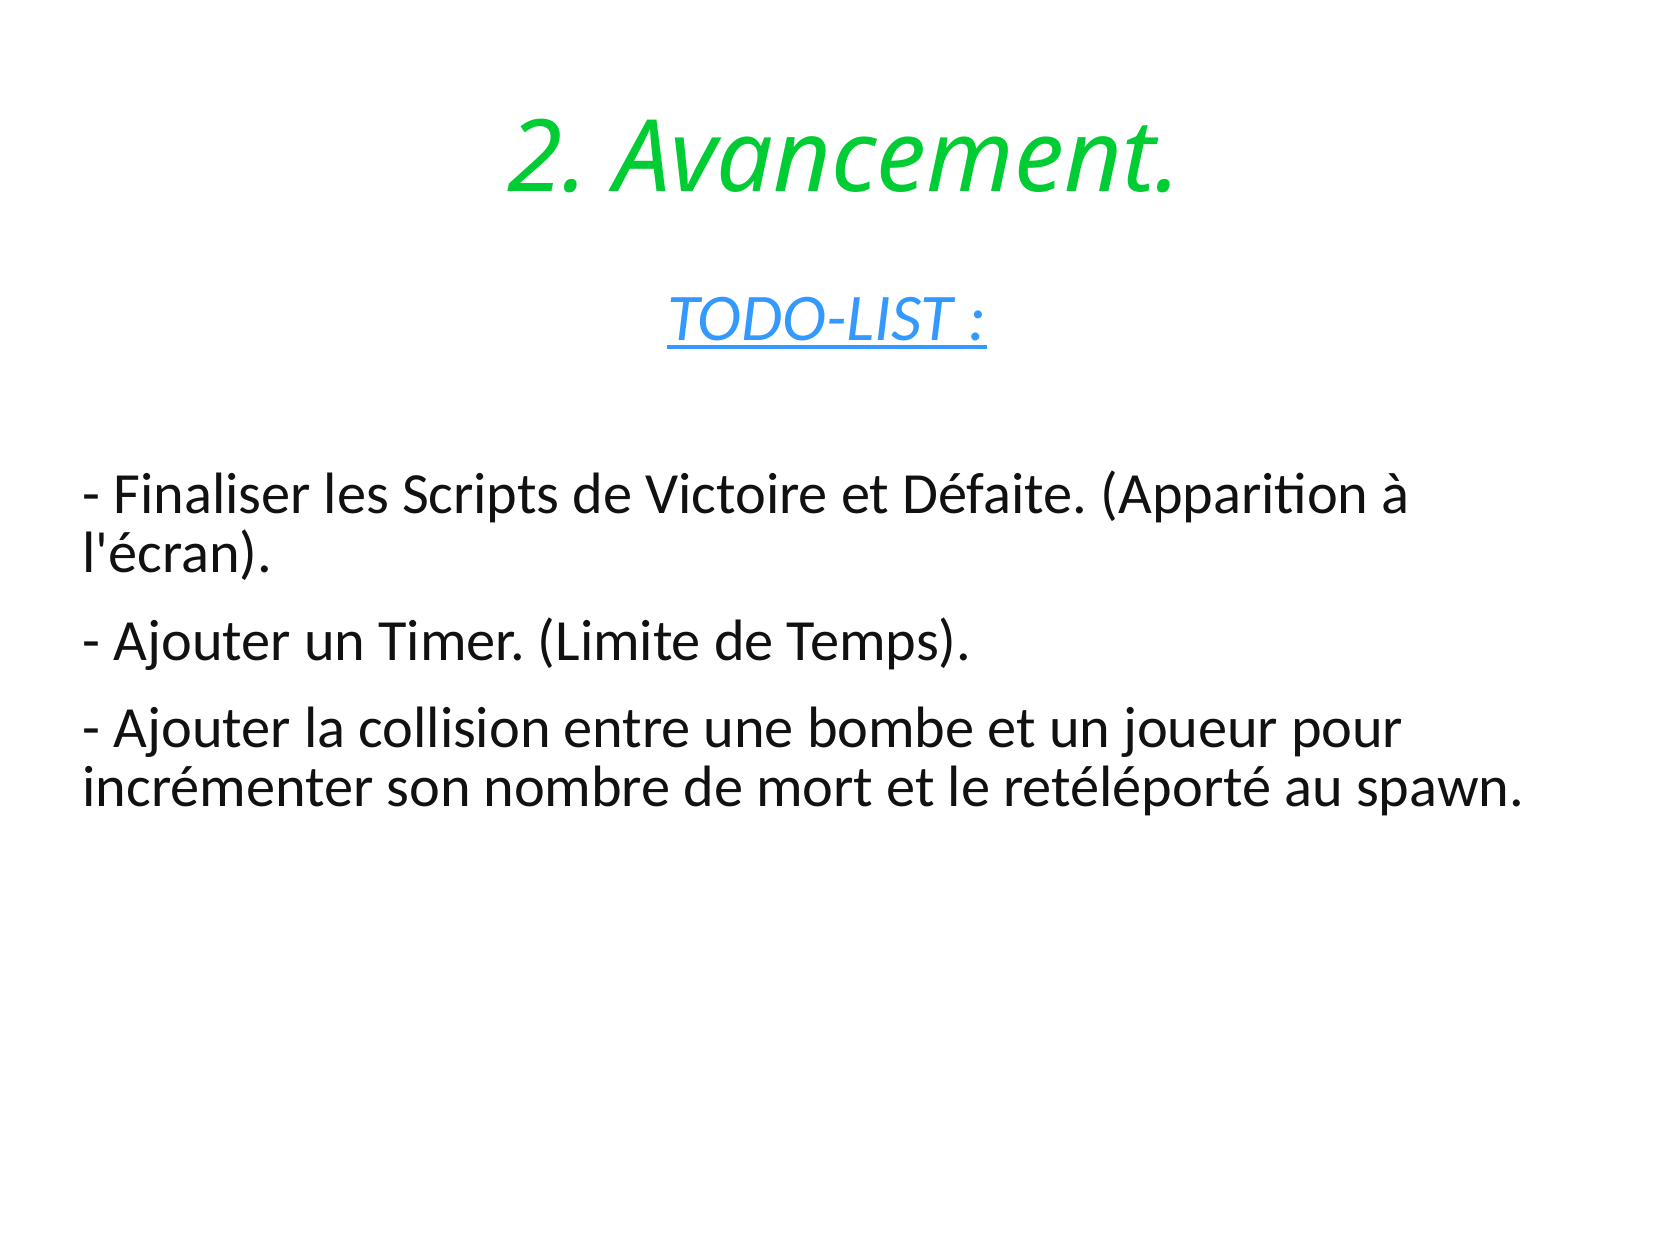

# 2. Avancement.
TODO-LIST :
- Finaliser les Scripts de Victoire et Défaite. (Apparition à l'écran).
- Ajouter un Timer. (Limite de Temps).
- Ajouter la collision entre une bombe et un joueur pour incrémenter son nombre de mort et le retéléporté au spawn.